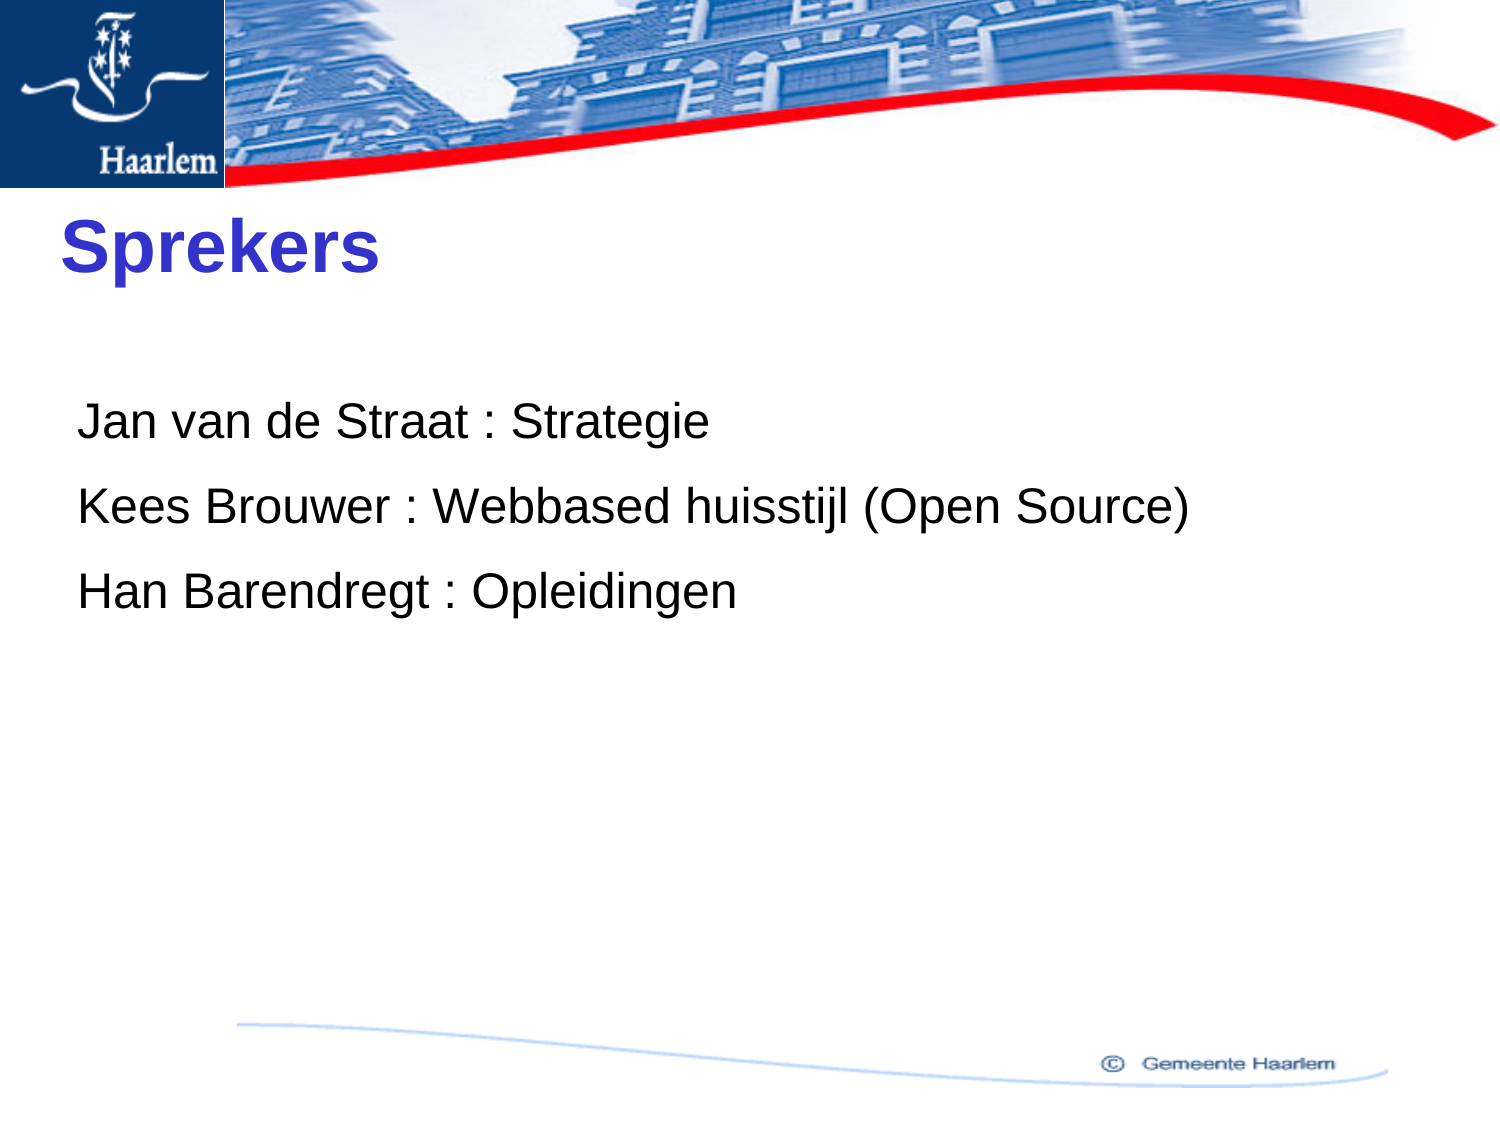

Sprekers
Jan van de Straat : Strategie
Kees Brouwer : Webbased huisstijl (Open Source)
Han Barendregt : Opleidingen